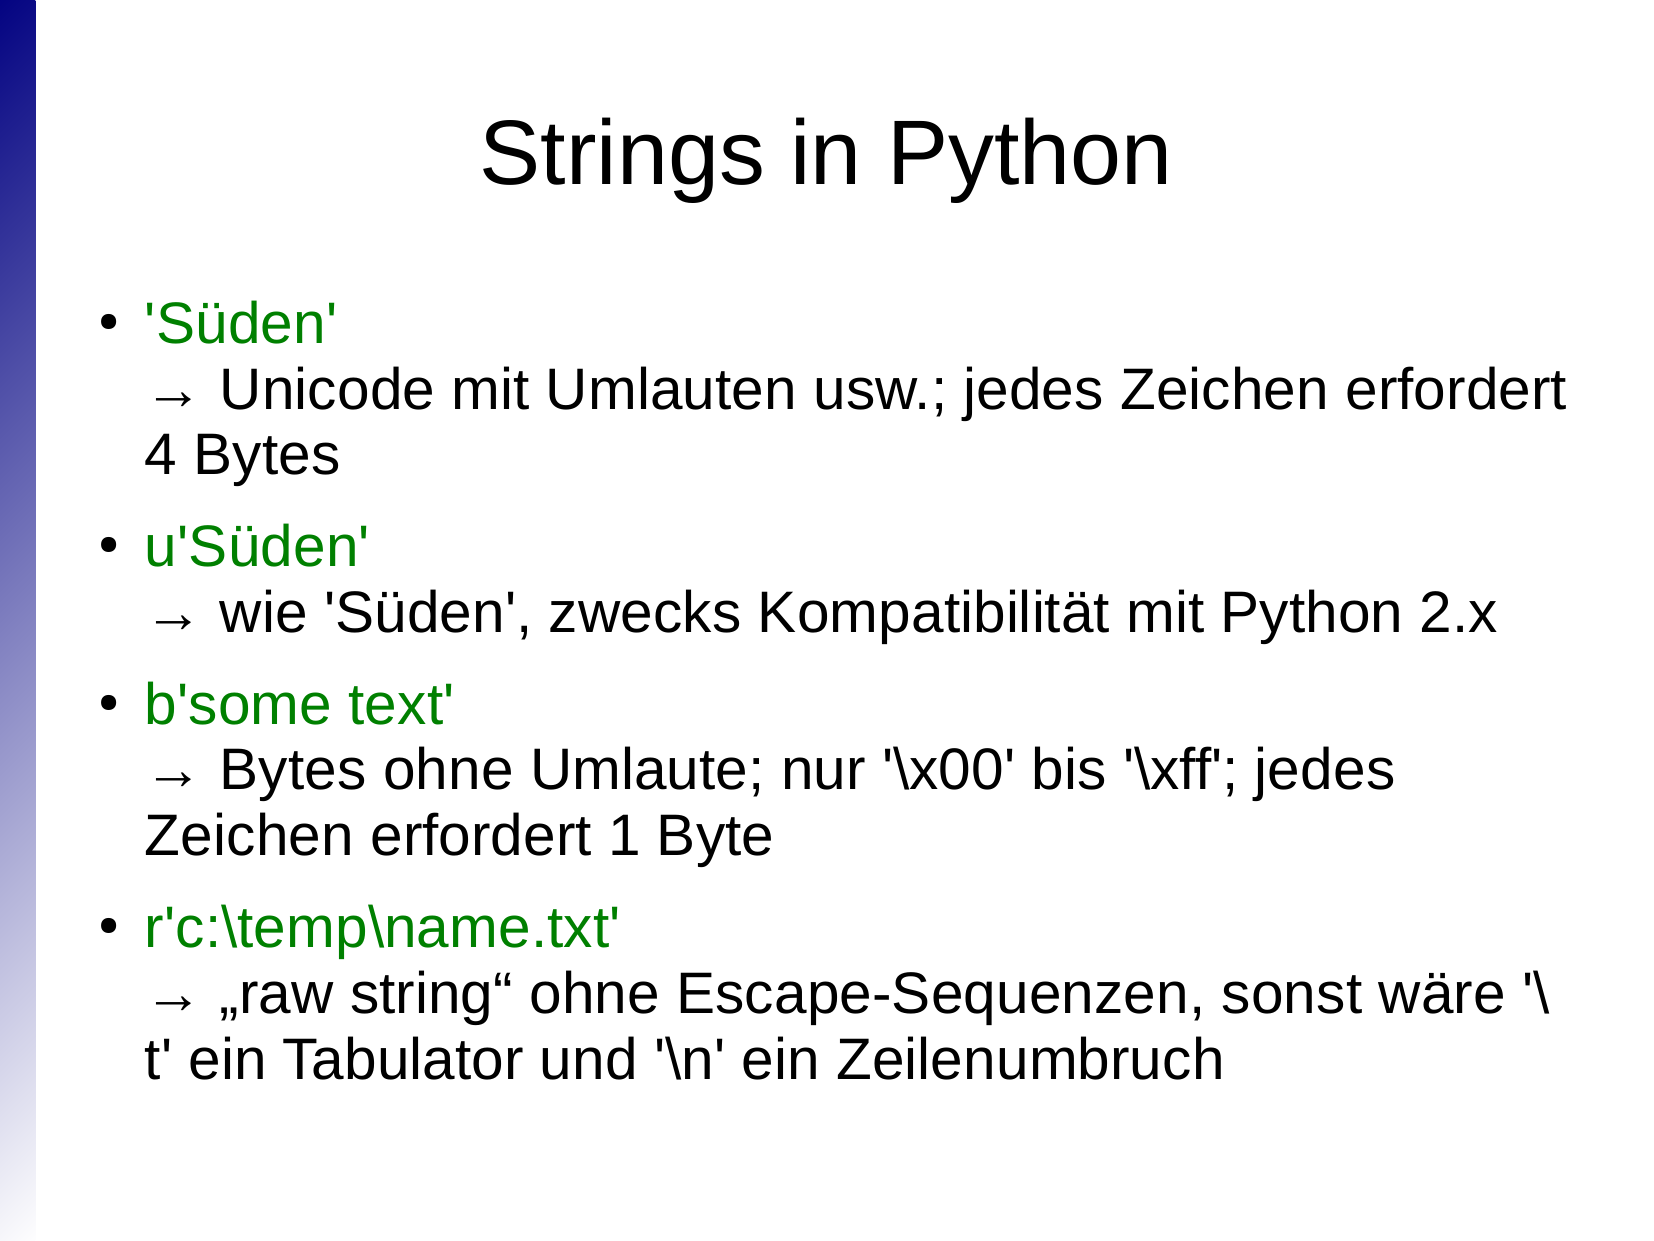

# Strings in Python
'Süden'
→ Unicode mit Umlauten usw.; jedes Zeichen erfordert 4 Bytes
u'Süden'
→ wie 'Süden', zwecks Kompatibilität mit Python 2.x
b'some text'
→ Bytes ohne Umlaute; nur '\x00' bis '\xff'; jedes Zeichen erfordert 1 Byte
r'c:\temp\name.txt'
→ „raw string“ ohne Escape-Sequenzen, sonst wäre '\t' ein Tabulator und '\n' ein Zeilenumbruch